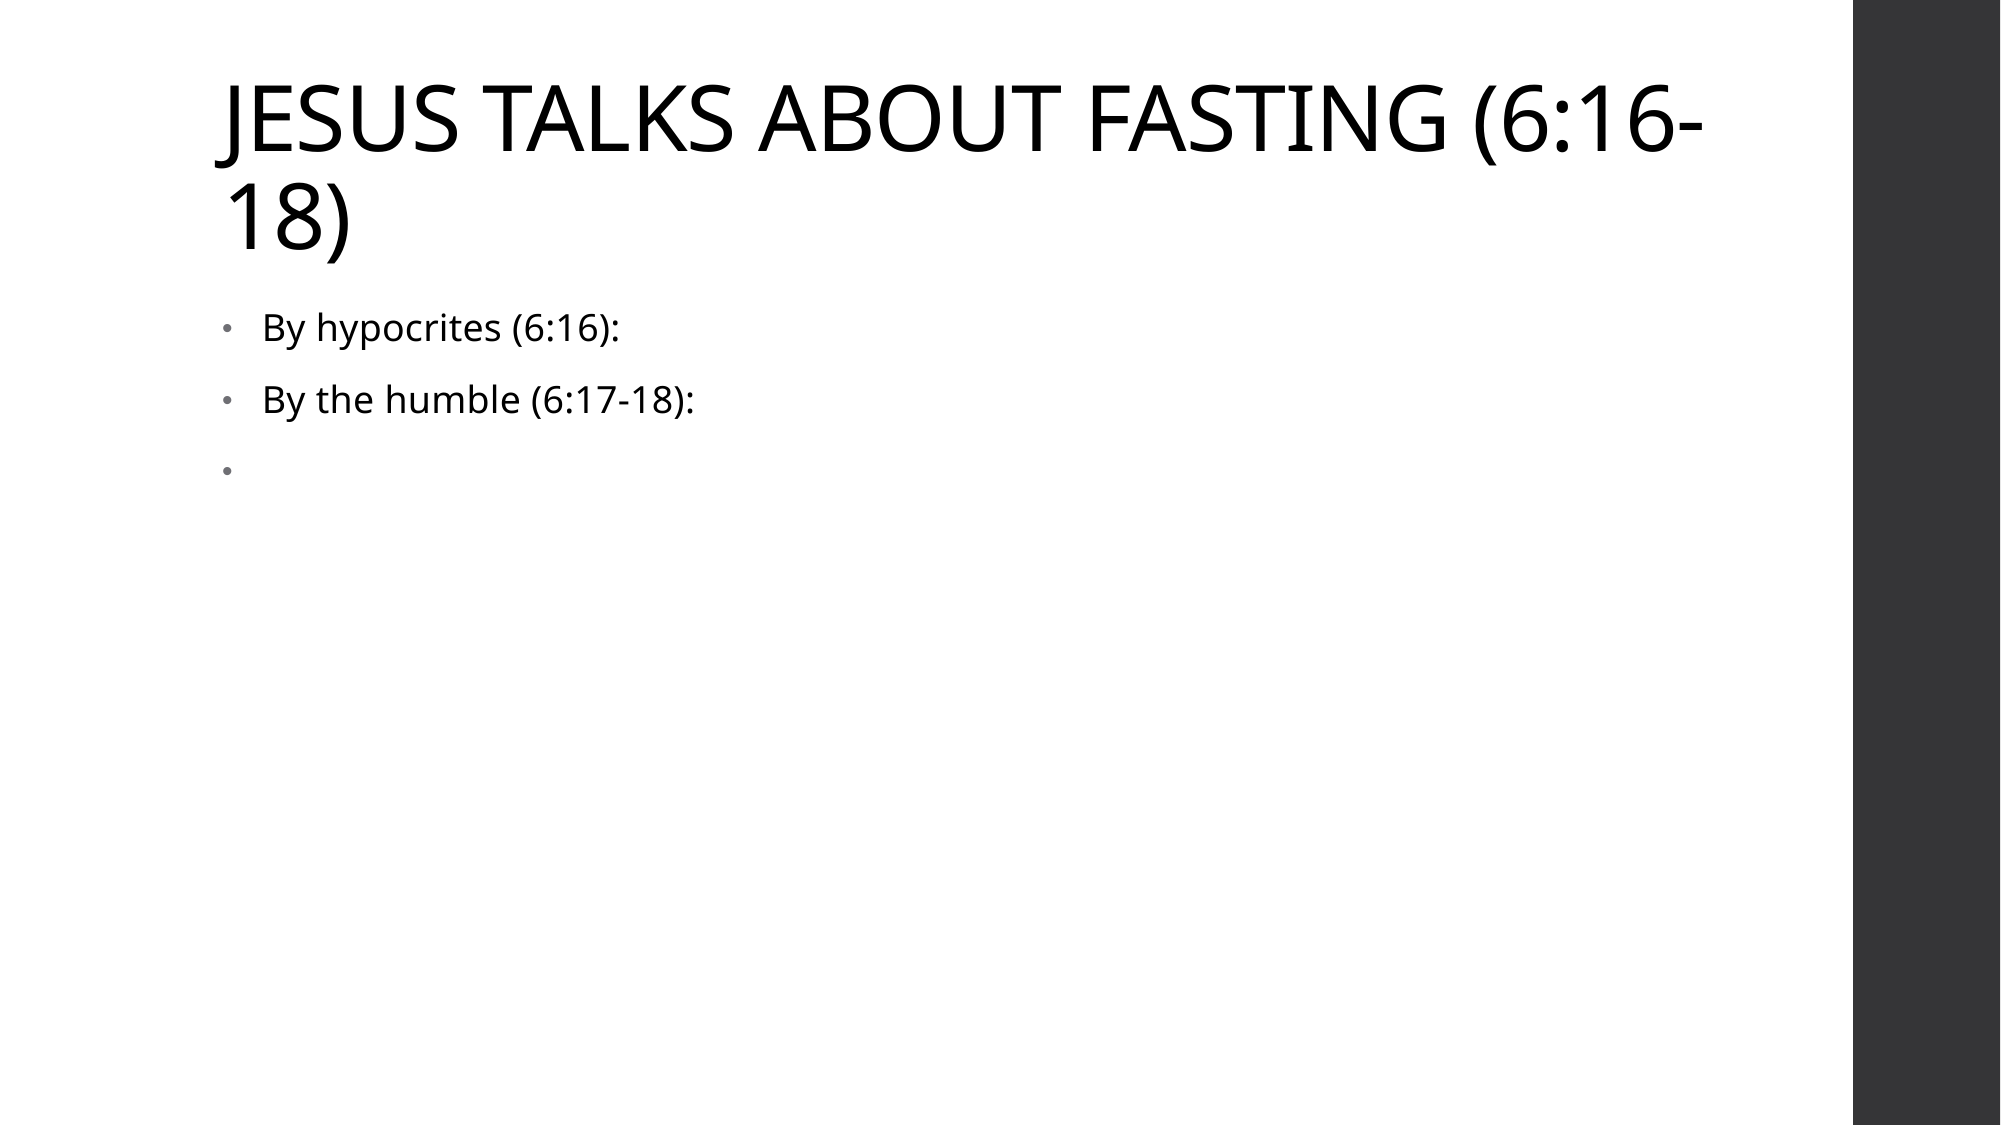

# JESUS TALKS ABOUT FASTING (6:16-18)
 By hypocrites (6:16):
 By the humble (6:17-18):